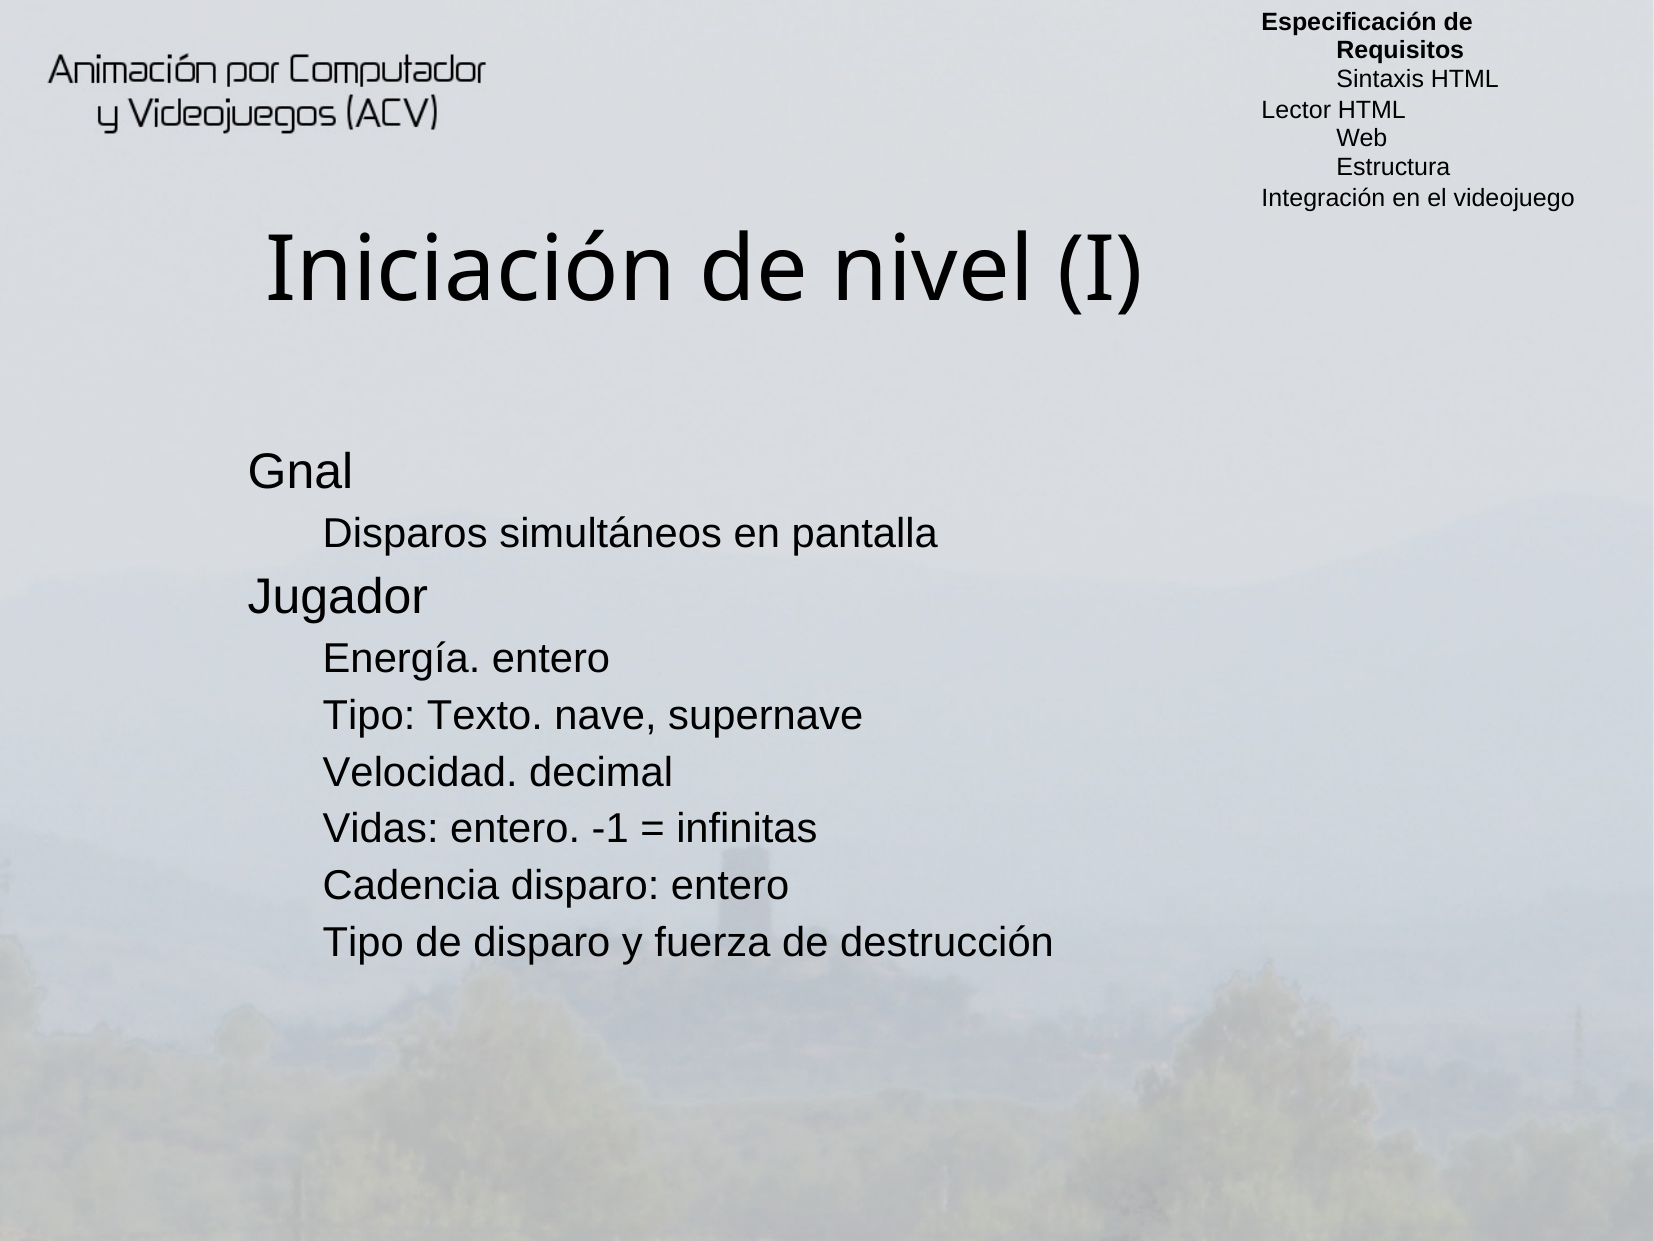

Especificación de
Requisitos
Sintaxis HTML
Lector HTML
Web
Estructura
Integración en el videojuego
Iniciación de nivel (I)
# Gnal
Disparos simultáneos en pantalla
Jugador
Energía. entero
Tipo: Texto. nave, supernave
Velocidad. decimal
Vidas: entero. -1 = infinitas
Cadencia disparo: entero
Tipo de disparo y fuerza de destrucción